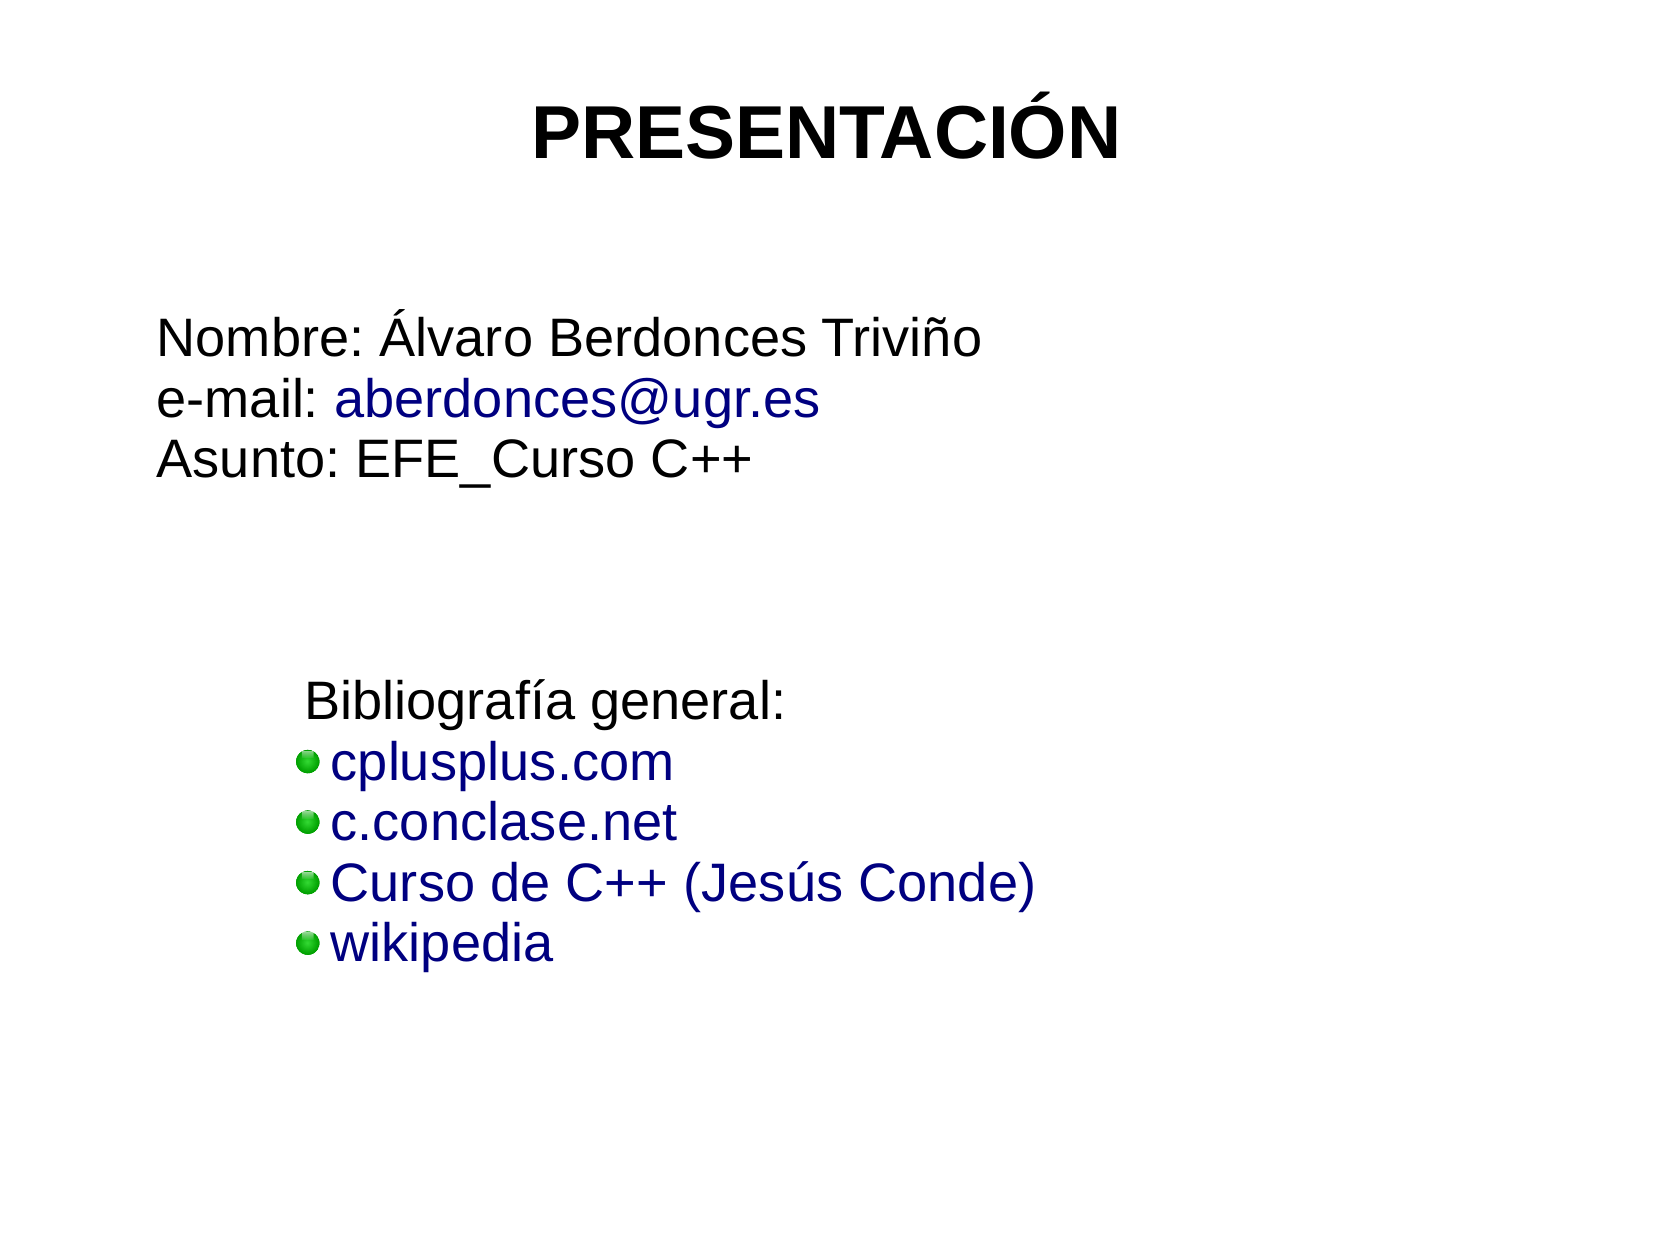

# PRESENTACIÓN
	Nombre: Álvaro Berdonces Triviño
	e-mail: aberdonces@ugr.es
	Asunto: EFE_Curso C++
			Bibliografía general:
cplusplus.com
c.conclase.net
Curso de C++ (Jesús Conde)
wikipedia